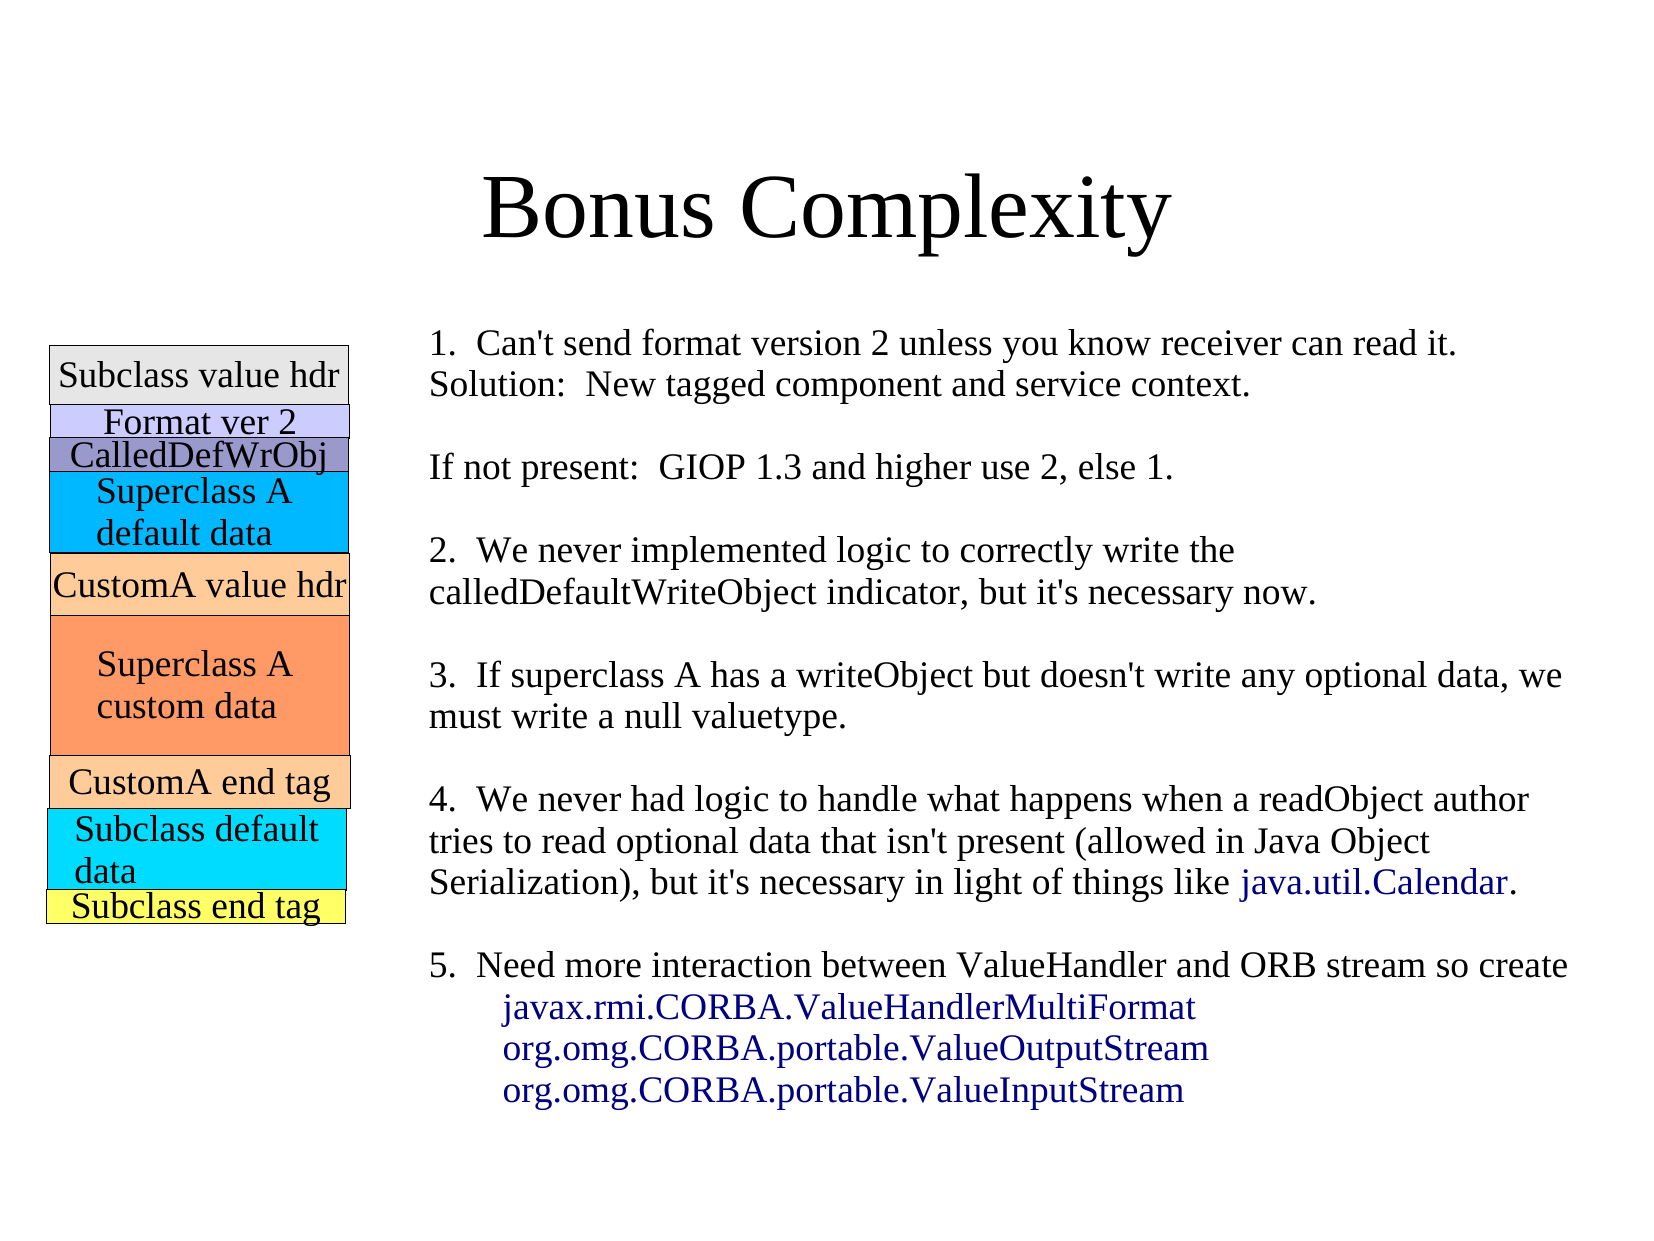

# Bonus Complexity
1. Can't send format version 2 unless you know receiver can read it. Solution: New tagged component and service context.
If not present: GIOP 1.3 and higher use 2, else 1.
2. We never implemented logic to correctly write the calledDefaultWriteObject indicator, but it's necessary now.
3. If superclass A has a writeObject but doesn't write any optional data, we must write a null valuetype.
4. We never had logic to handle what happens when a readObject author tries to read optional data that isn't present (allowed in Java Object Serialization), but it's necessary in light of things like java.util.Calendar.
5. Need more interaction between ValueHandler and ORB stream so create 	javax.rmi.CORBA.ValueHandlerMultiFormat
	org.omg.CORBA.portable.ValueOutputStream
	org.omg.CORBA.portable.ValueInputStream
Subclass value hdr
Format ver 2
CalledDefWrObj
Superclass A
default data
CustomA value hdr
Superclass A
custom data
CustomA end tag
Subclass default
data
Subclass end tag